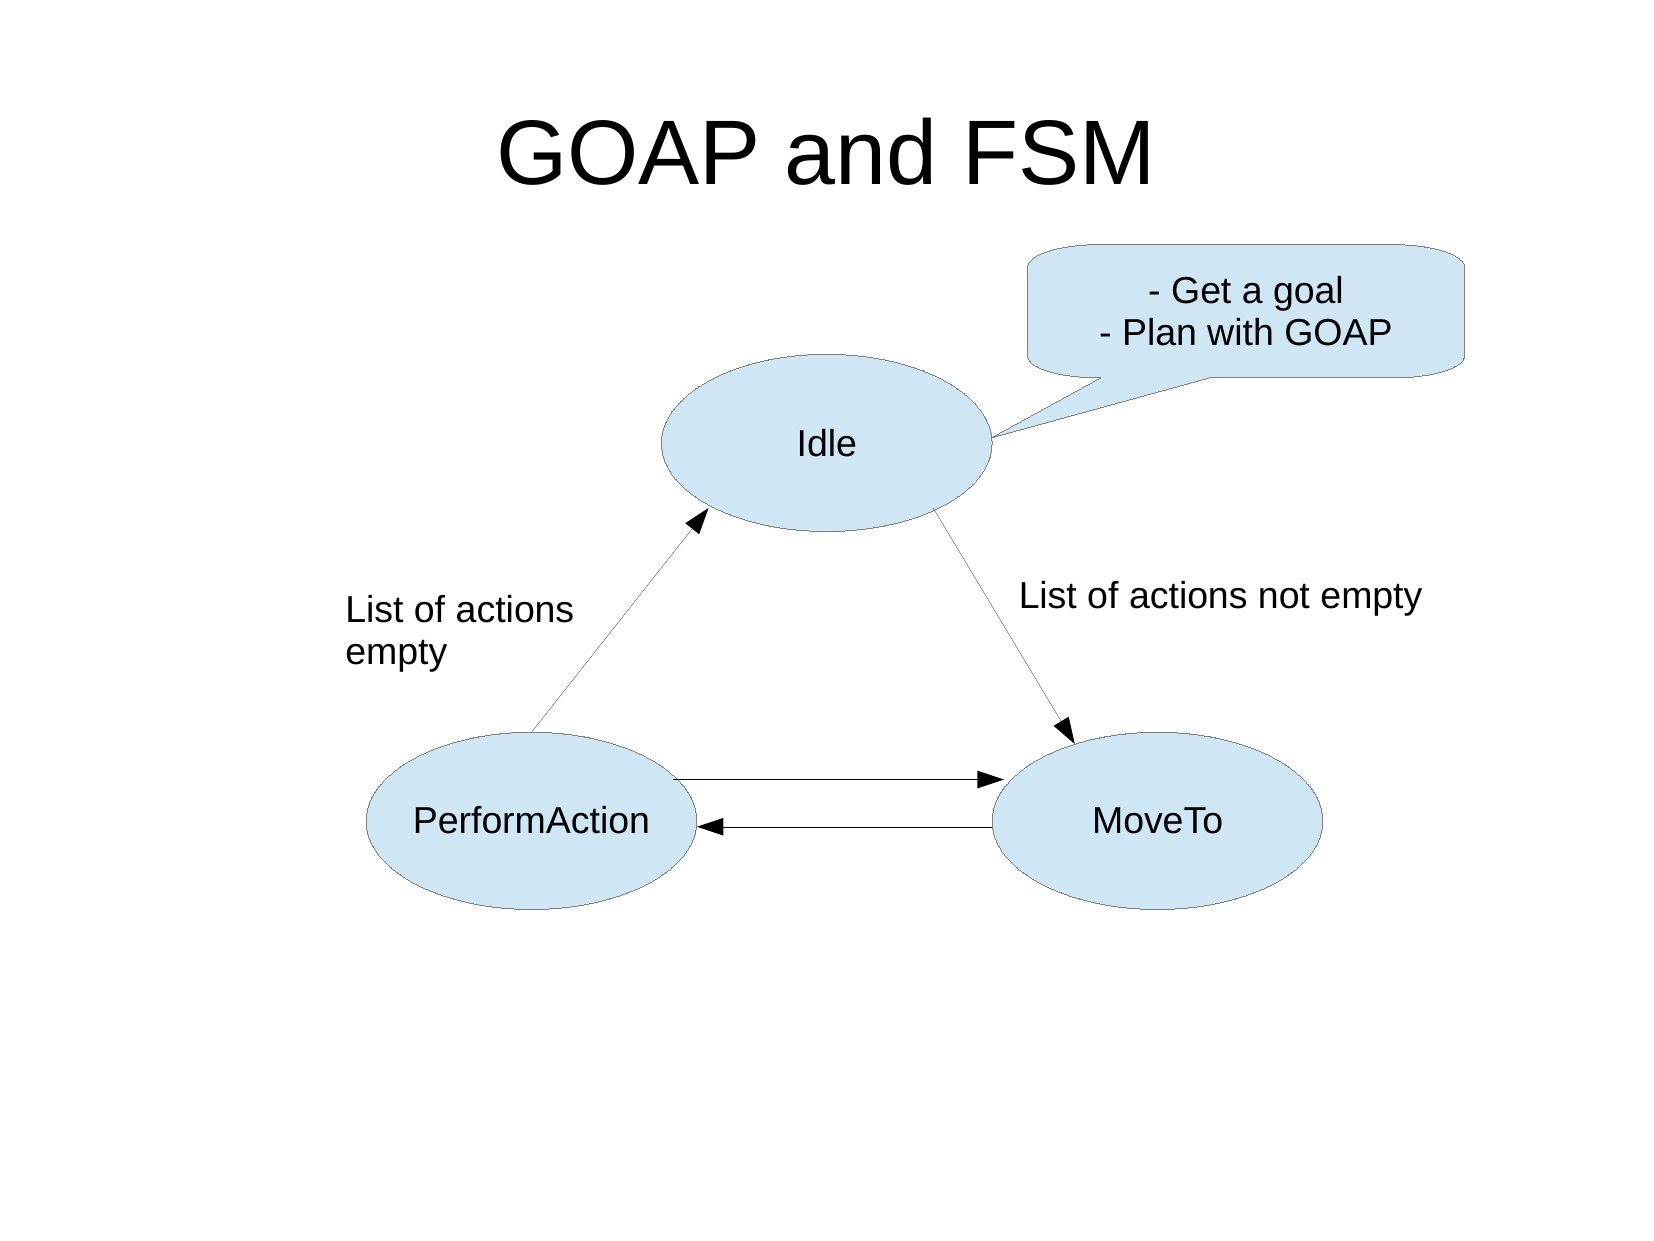

# GOAP and FSM
- Get a goal
- Plan with GOAP
Idle
List of actions not empty
List of actions
empty
PerformAction
MoveTo